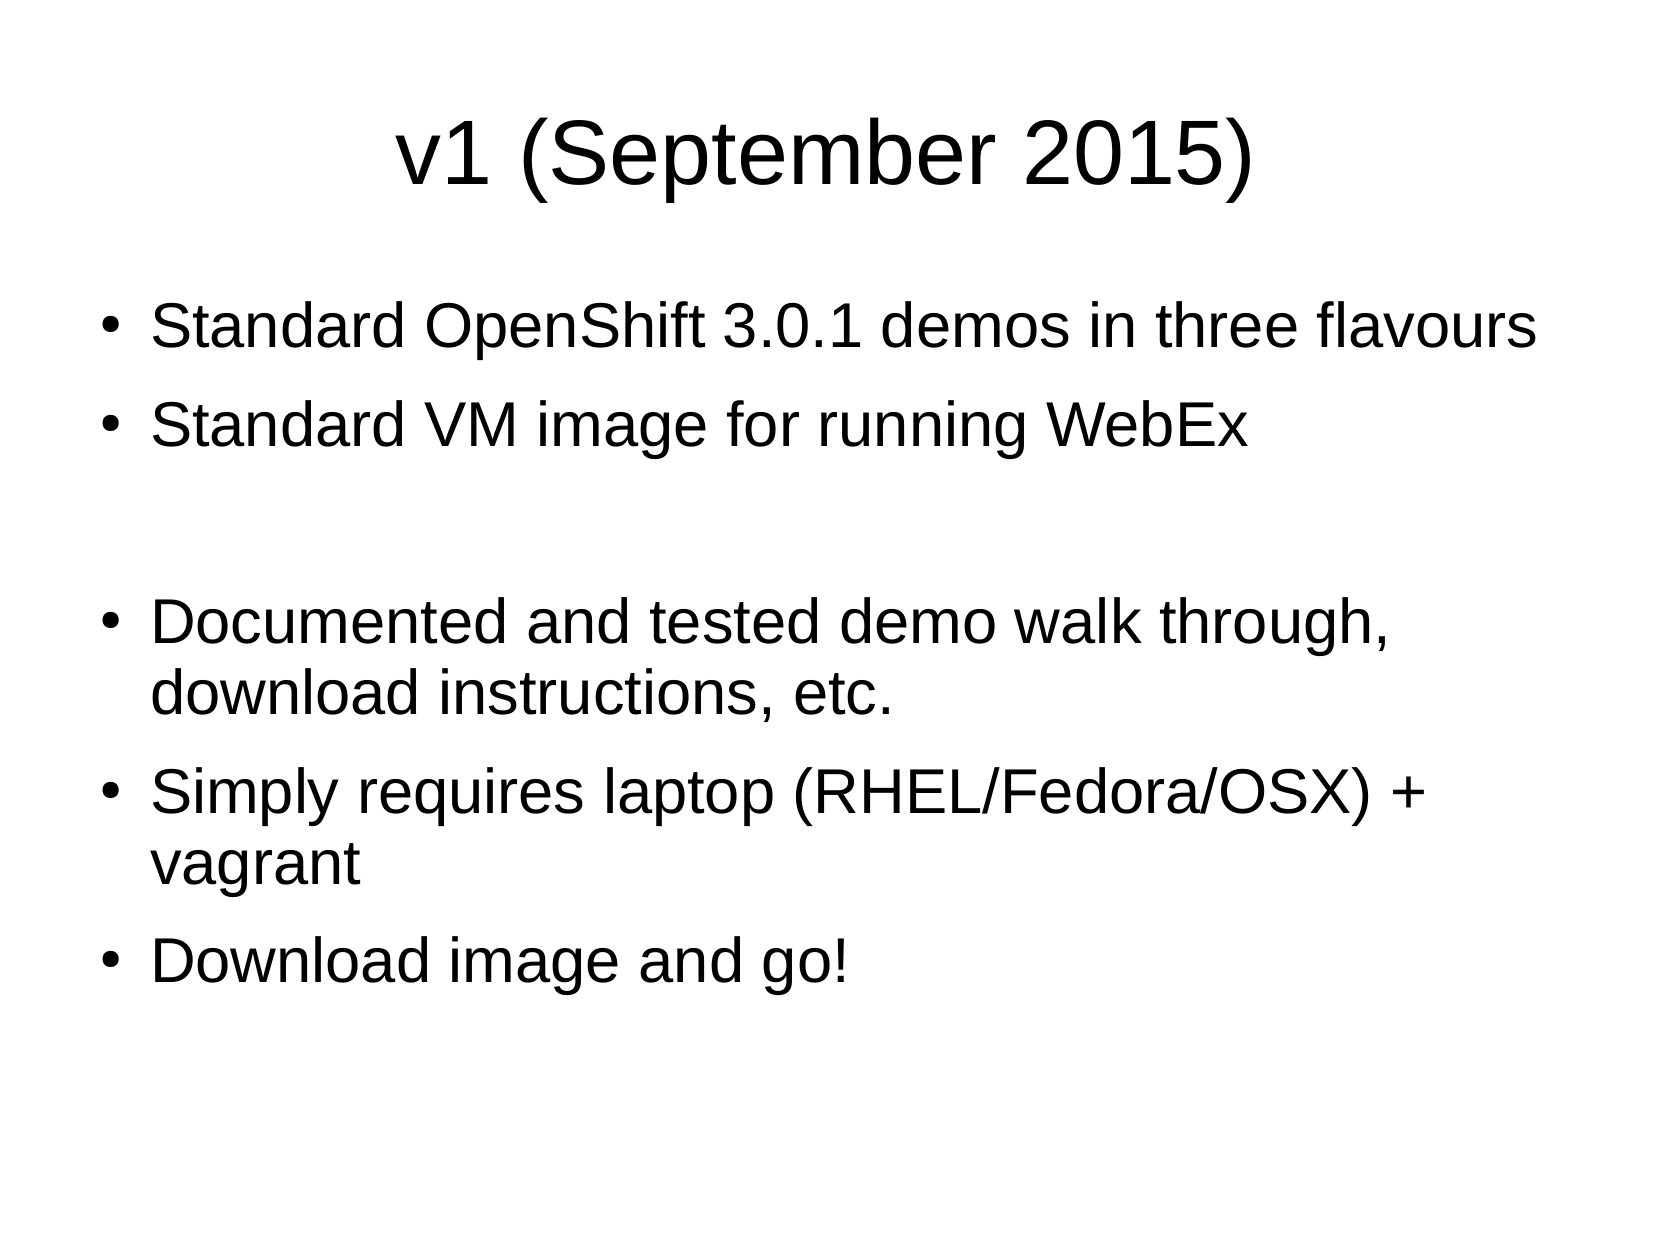

# v1 (September 2015)
Standard OpenShift 3.0.1 demos in three flavours
Standard VM image for running WebEx
Documented and tested demo walk through, download instructions, etc.
Simply requires laptop (RHEL/Fedora/OSX) + vagrant
Download image and go!